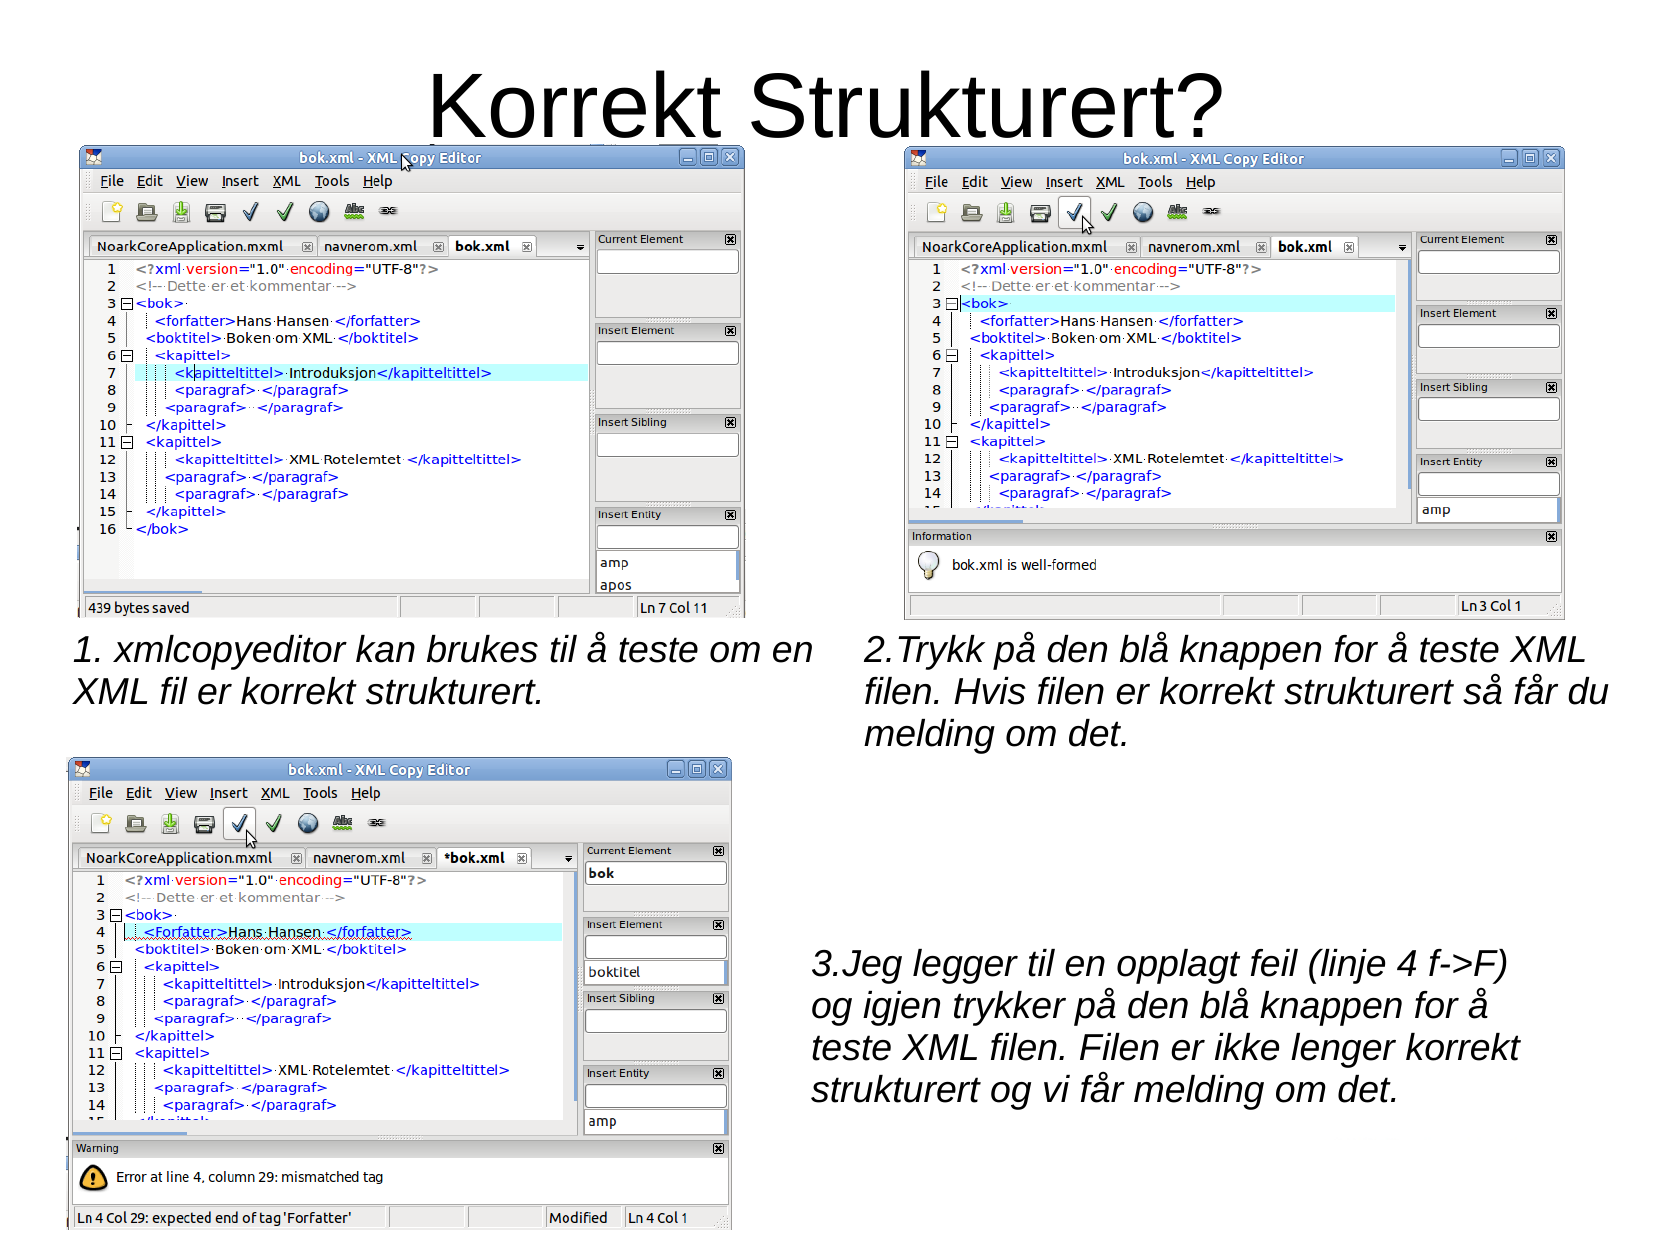

# Korrekt Strukturert?
1. xmlcopyeditor kan brukes til å teste om en XML fil er korrekt strukturert.
2.Trykk på den blå knappen for å teste XML filen. Hvis filen er korrekt strukturert så får du melding om det.
3.Jeg legger til en opplagt feil (linje 4 f->F) og igjen trykker på den blå knappen for å teste XML filen. Filen er ikke lenger korrekt strukturert og vi får melding om det.